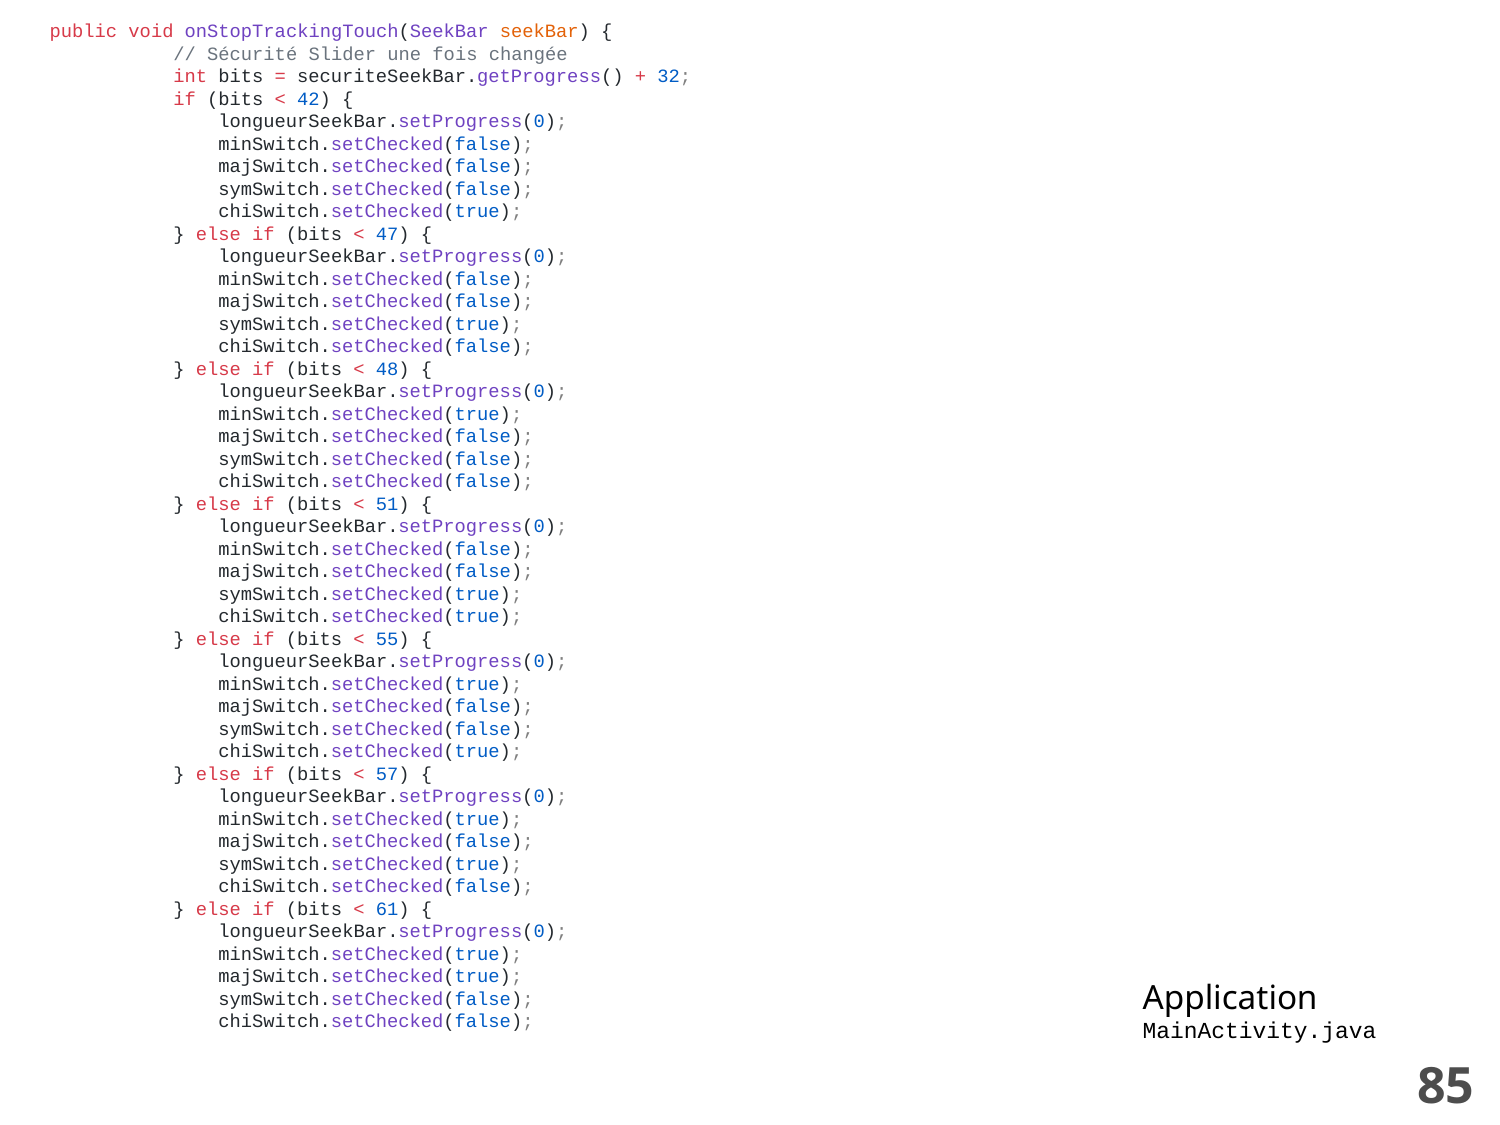

public void onStopTrackingTouch(SeekBar seekBar) {
 // Sécurité Slider une fois changée
 int bits = securiteSeekBar.getProgress() + 32;
 if (bits < 42) {
 longueurSeekBar.setProgress(0);
 minSwitch.setChecked(false);
 majSwitch.setChecked(false);
 symSwitch.setChecked(false);
 chiSwitch.setChecked(true);
 } else if (bits < 47) {
 longueurSeekBar.setProgress(0);
 minSwitch.setChecked(false);
 majSwitch.setChecked(false);
 symSwitch.setChecked(true);
 chiSwitch.setChecked(false);
 } else if (bits < 48) {
 longueurSeekBar.setProgress(0);
 minSwitch.setChecked(true);
 majSwitch.setChecked(false);
 symSwitch.setChecked(false);
 chiSwitch.setChecked(false);
 } else if (bits < 51) {
 longueurSeekBar.setProgress(0);
 minSwitch.setChecked(false);
 majSwitch.setChecked(false);
 symSwitch.setChecked(true);
 chiSwitch.setChecked(true);
 } else if (bits < 55) {
 longueurSeekBar.setProgress(0);
 minSwitch.setChecked(true);
 majSwitch.setChecked(false);
 symSwitch.setChecked(false);
 chiSwitch.setChecked(true);
 } else if (bits < 57) {
 longueurSeekBar.setProgress(0);
 minSwitch.setChecked(true);
 majSwitch.setChecked(false);
 symSwitch.setChecked(true);
 chiSwitch.setChecked(false);
 } else if (bits < 61) {
 longueurSeekBar.setProgress(0);
 minSwitch.setChecked(true);
 majSwitch.setChecked(true);
 symSwitch.setChecked(false);
 chiSwitch.setChecked(false);
Application
MainActivity.java